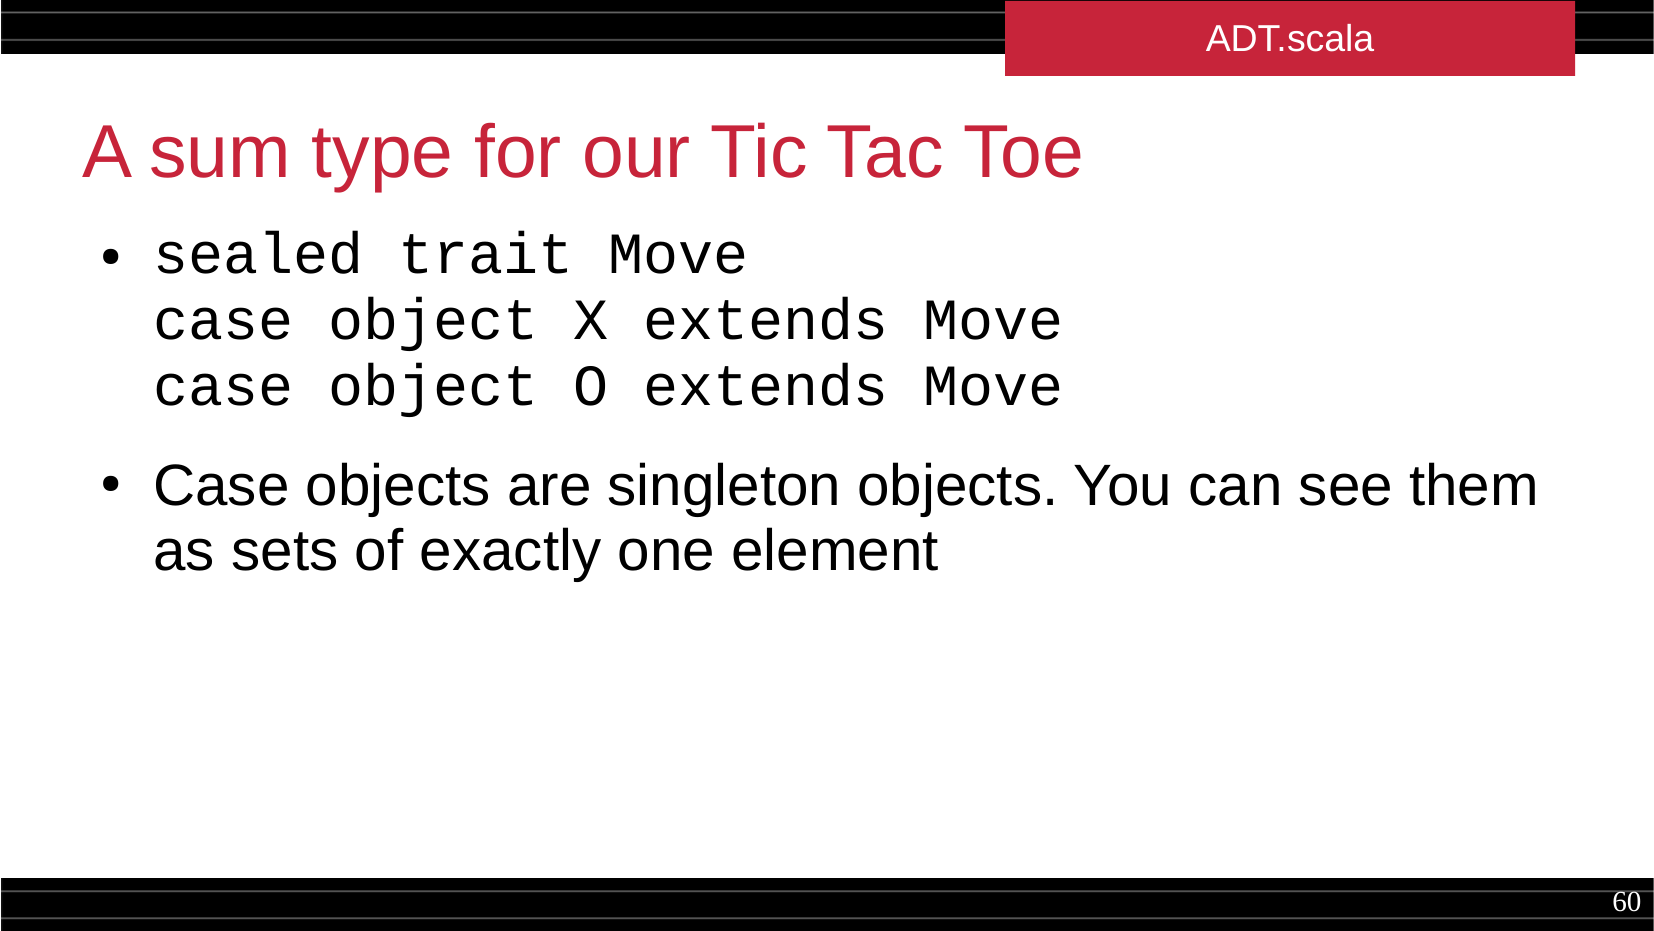

ADT.scala
# A sum type for our Tic Tac Toe
sealed trait Move
case object X extends Move
case object O extends Move
Case objects are singleton objects. You can see them as sets of exactly one element